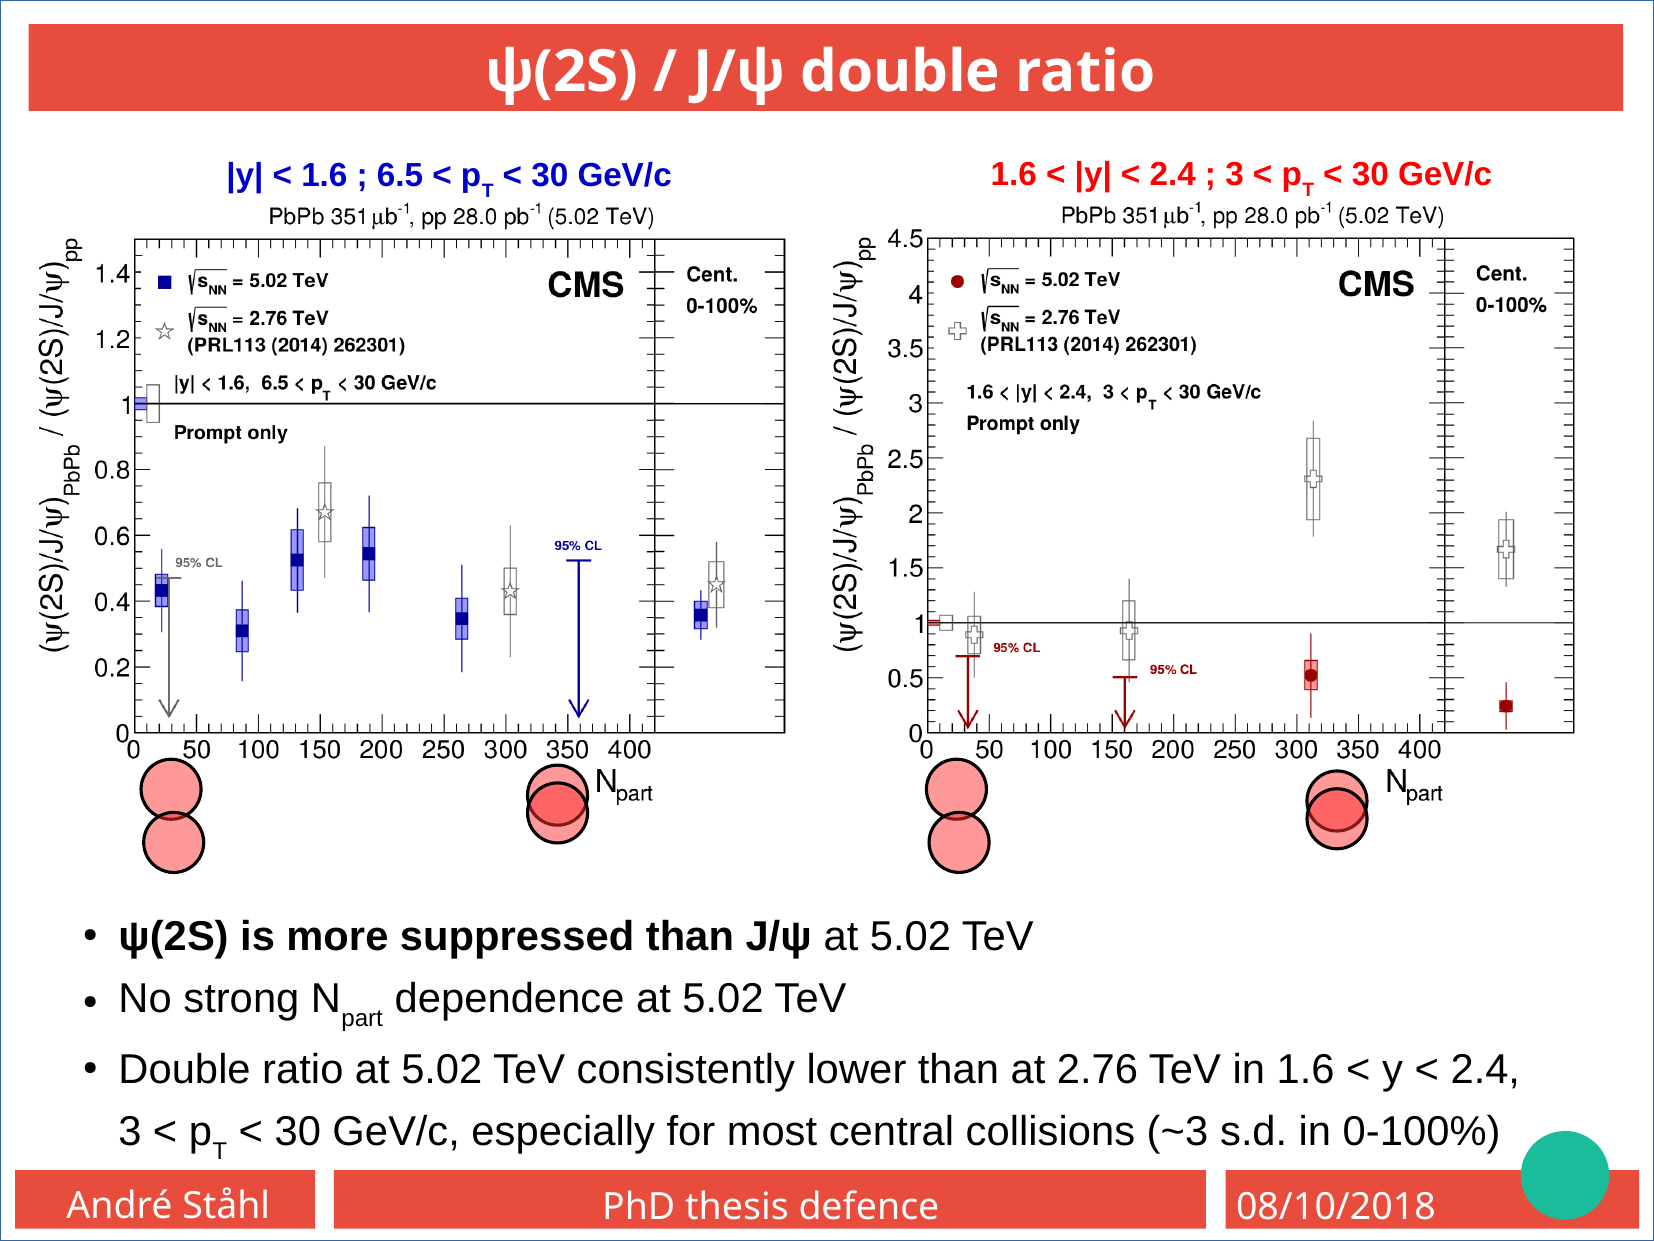

# ψ(2S) / J/ψ double ratio
1.6 < |y| < 2.4 ; 3 < pT < 30 GeV/c
|y| < 1.6 ; 6.5 < pT < 30 GeV/c
ψ(2S) is more suppressed than J/ψ at 5.02 TeV
No strong Npart dependence at 5.02 TeV
Double ratio at 5.02 TeV consistently lower than at 2.76 TeV in 1.6 < y < 2.4,
3 < pT < 30 GeV/c, especially for most central collisions (~3 s.d. in 0-100%)
08/10/2018